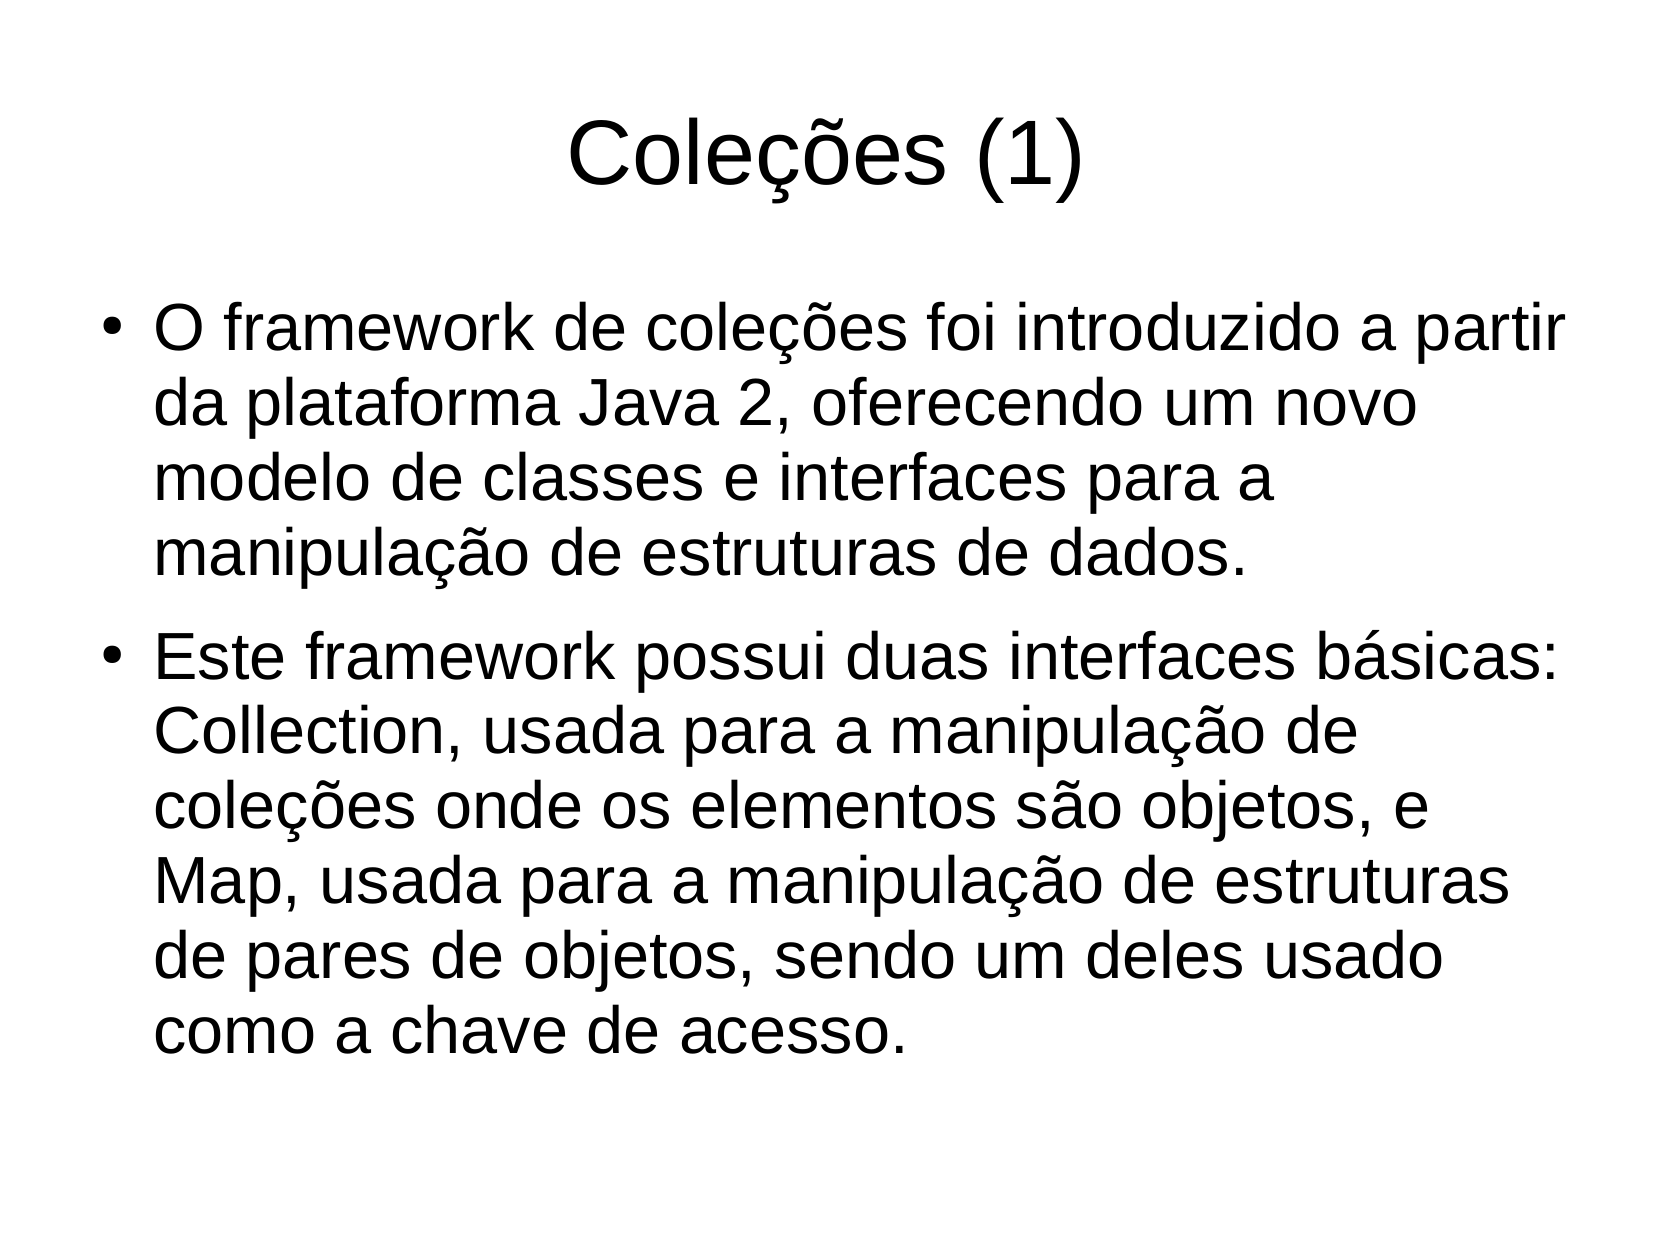

# Coleções (1)
O framework de coleções foi introduzido a partir da plataforma Java 2, oferecendo um novo modelo de classes e interfaces para a manipulação de estruturas de dados.
Este framework possui duas interfaces básicas: Collection, usada para a manipulação de coleções onde os elementos são objetos, e Map, usada para a manipulação de estruturas de pares de objetos, sendo um deles usado como a chave de acesso.